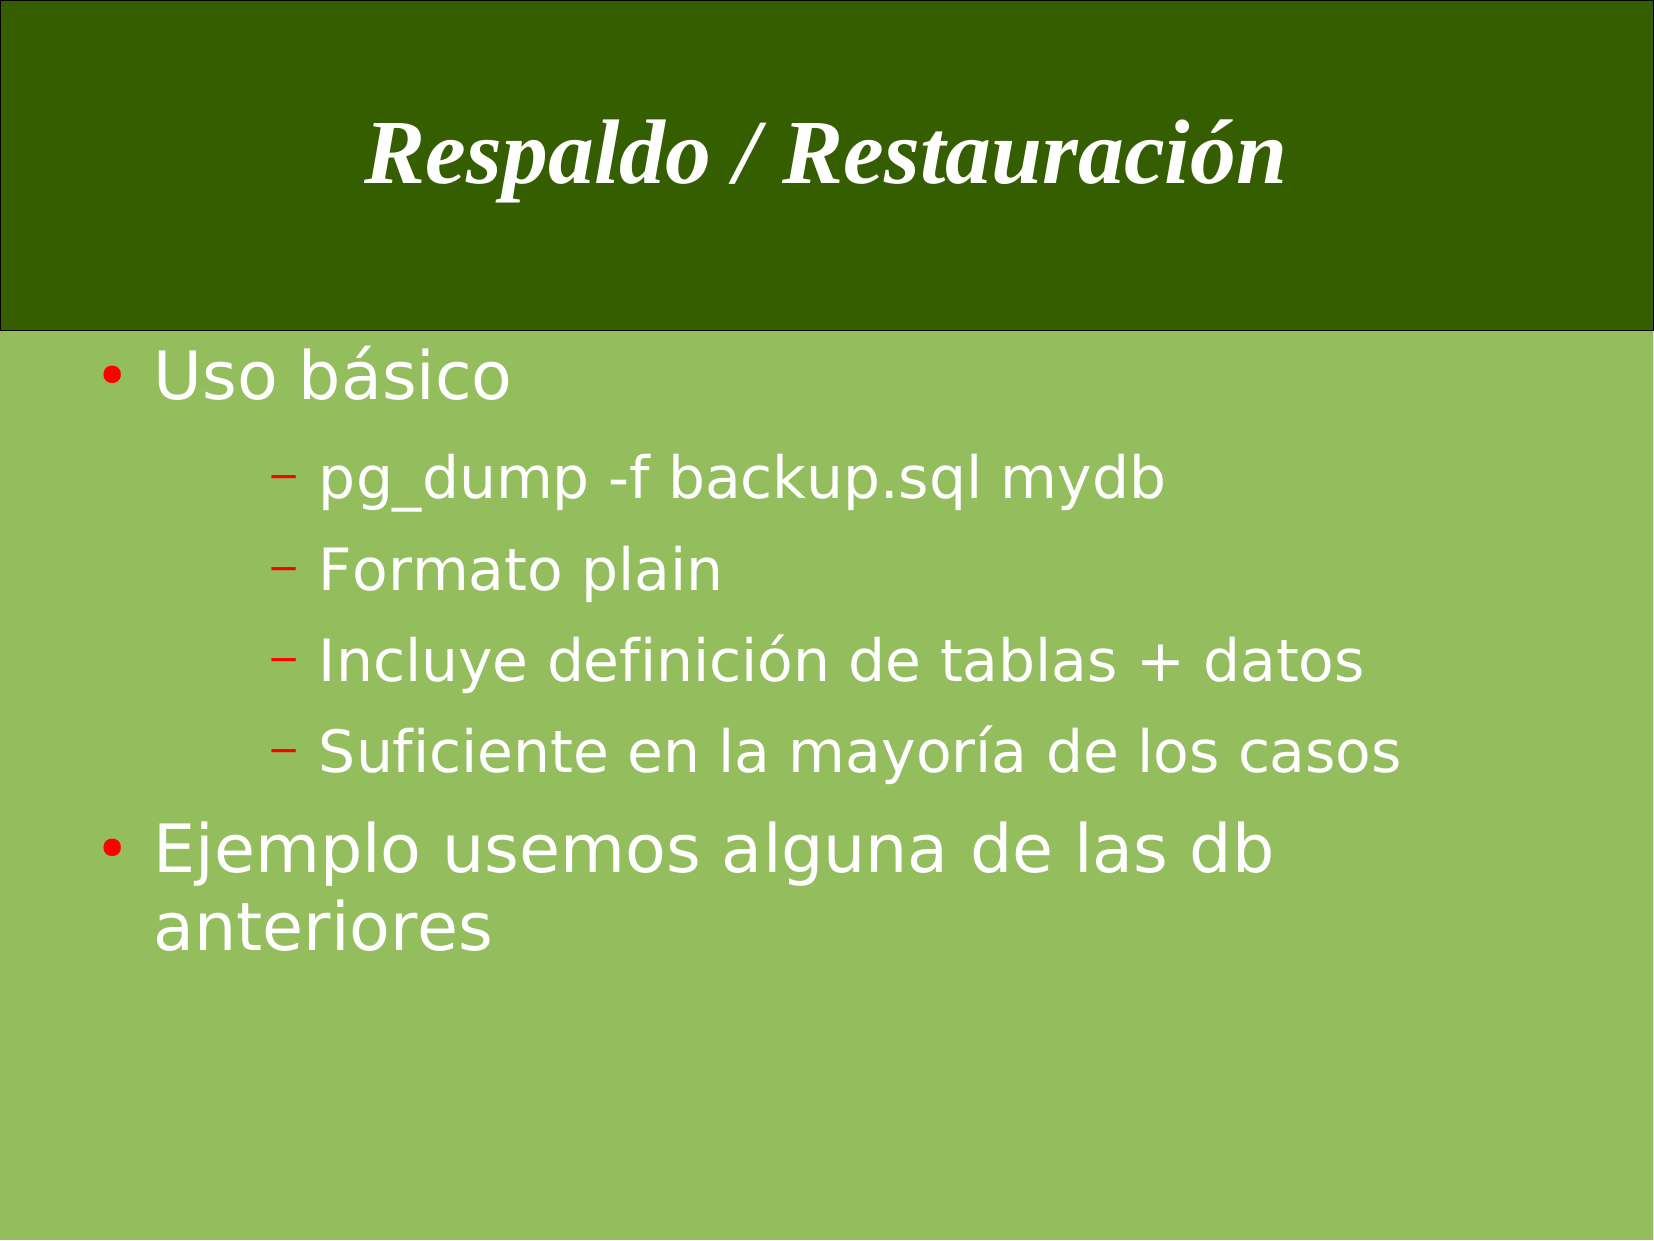

# Respaldo / Restauración
Uso básico
pg_dump -f backup.sql mydb
Formato plain
Incluye definición de tablas + datos
Suficiente en la mayoría de los casos
Ejemplo usemos alguna de las db anteriores